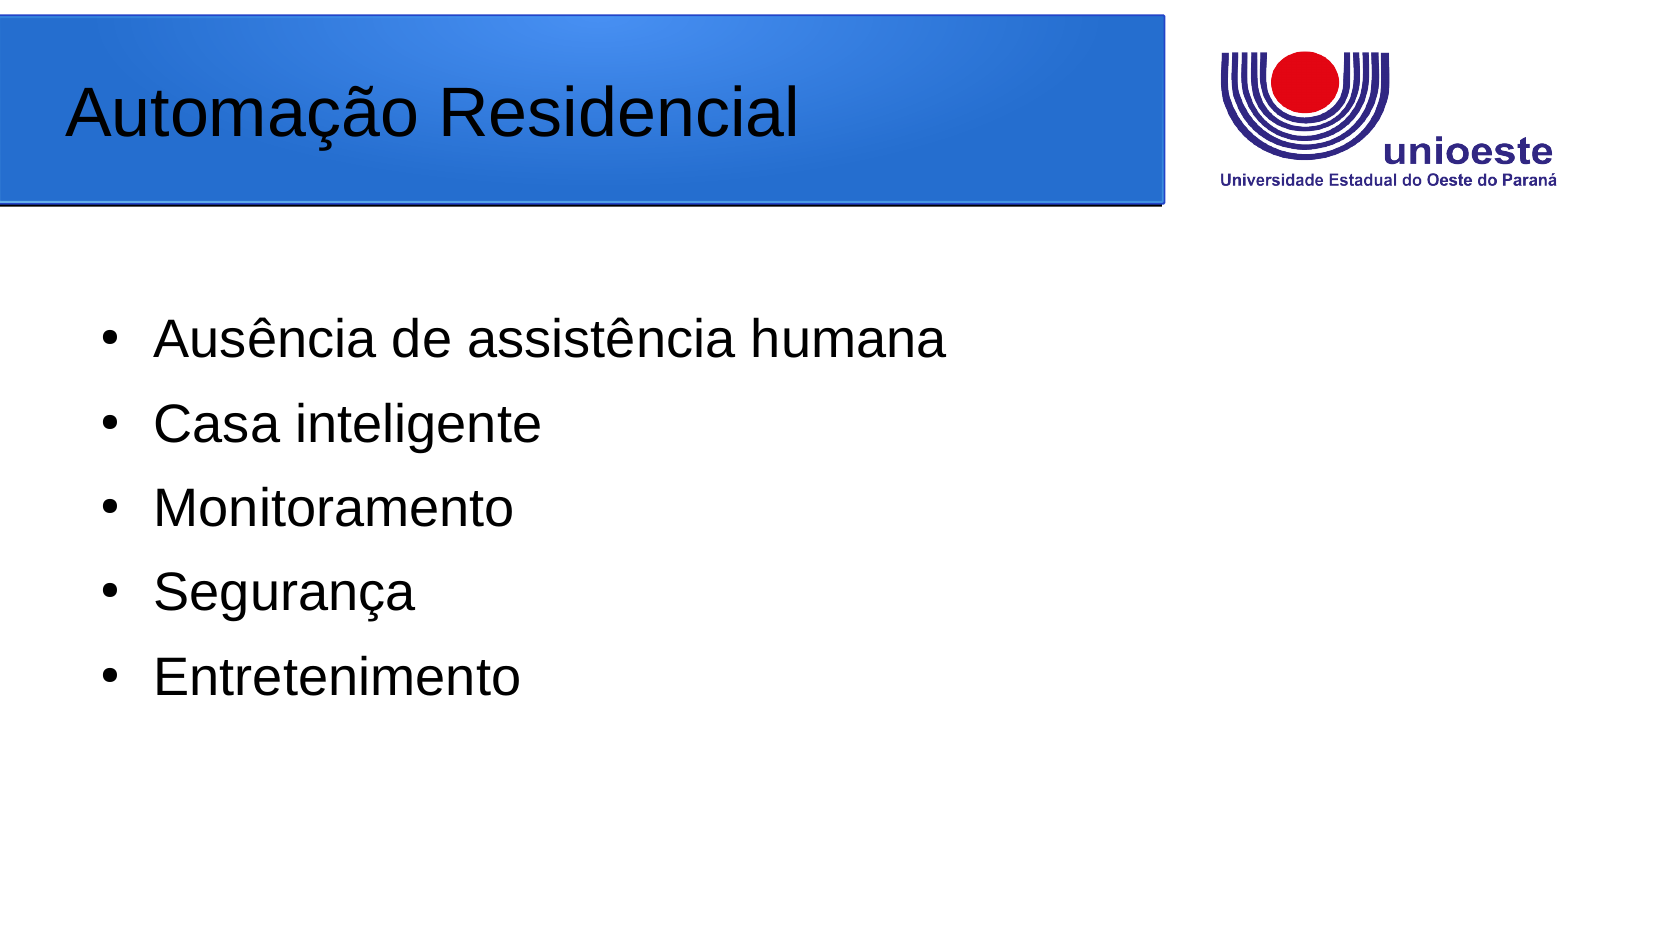

# Automação Residencial
Ausência de assistência humana
Casa inteligente
Monitoramento
Segurança
Entretenimento